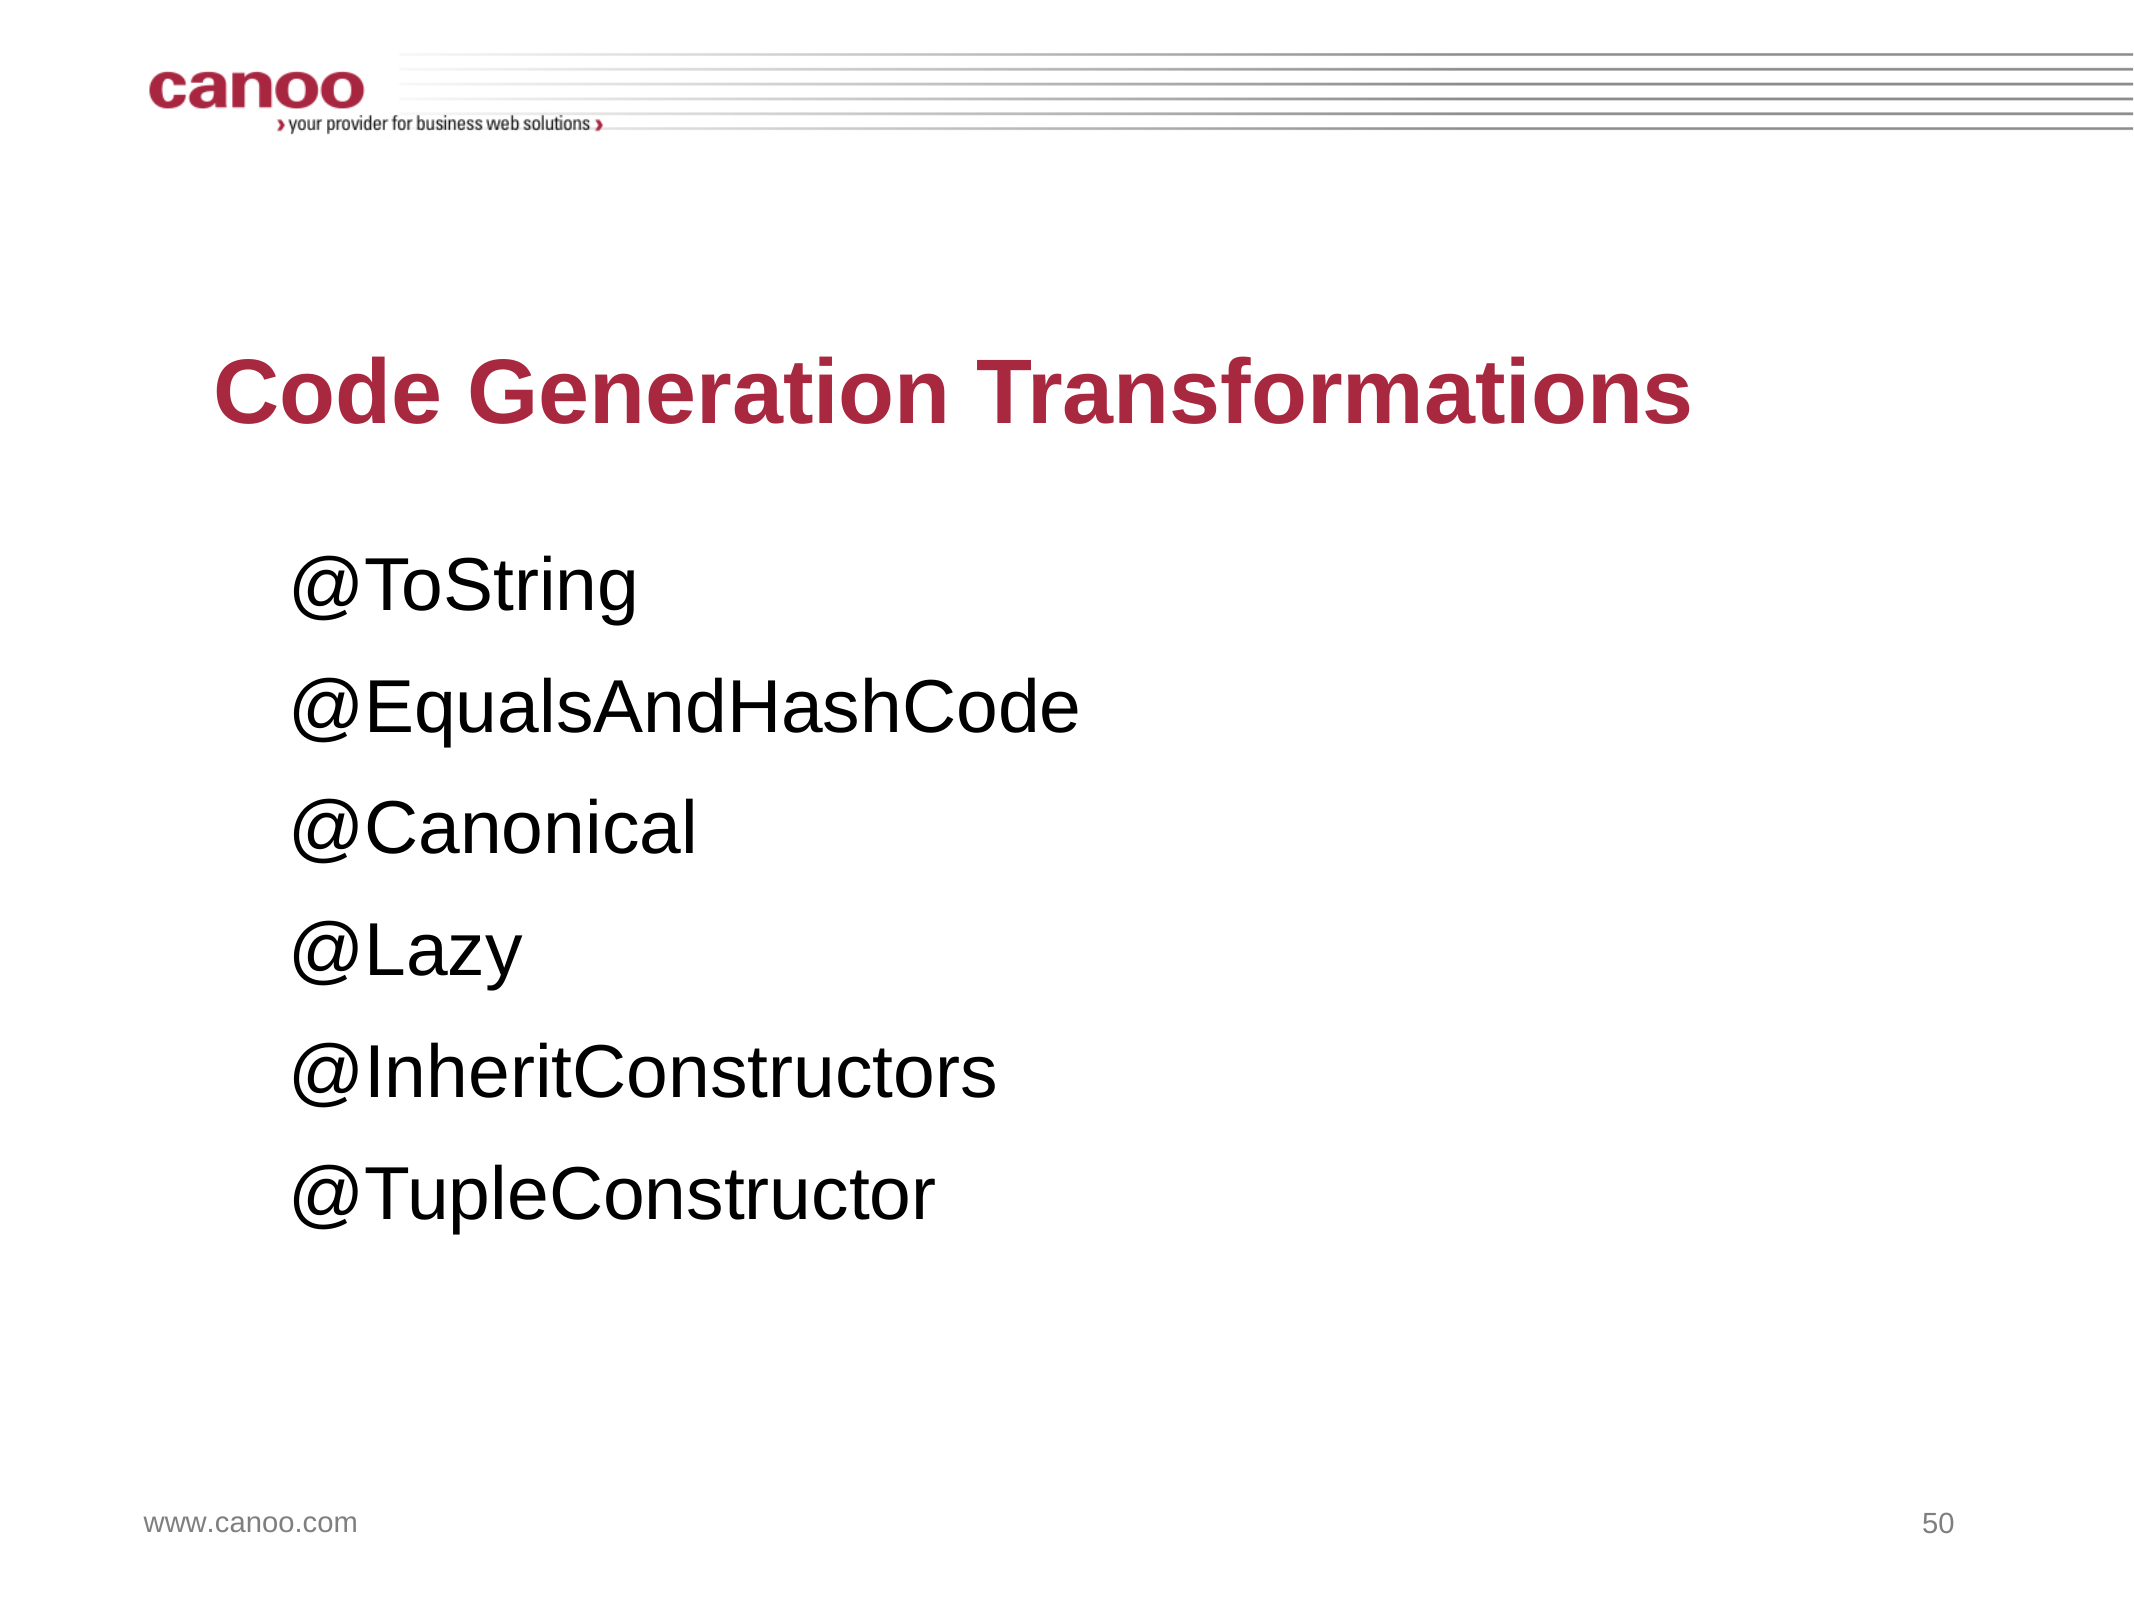

# Code Generation Transformations
@ToString
@EqualsAndHashCode
@Canonical
@Lazy
@InheritConstructors
@TupleConstructor